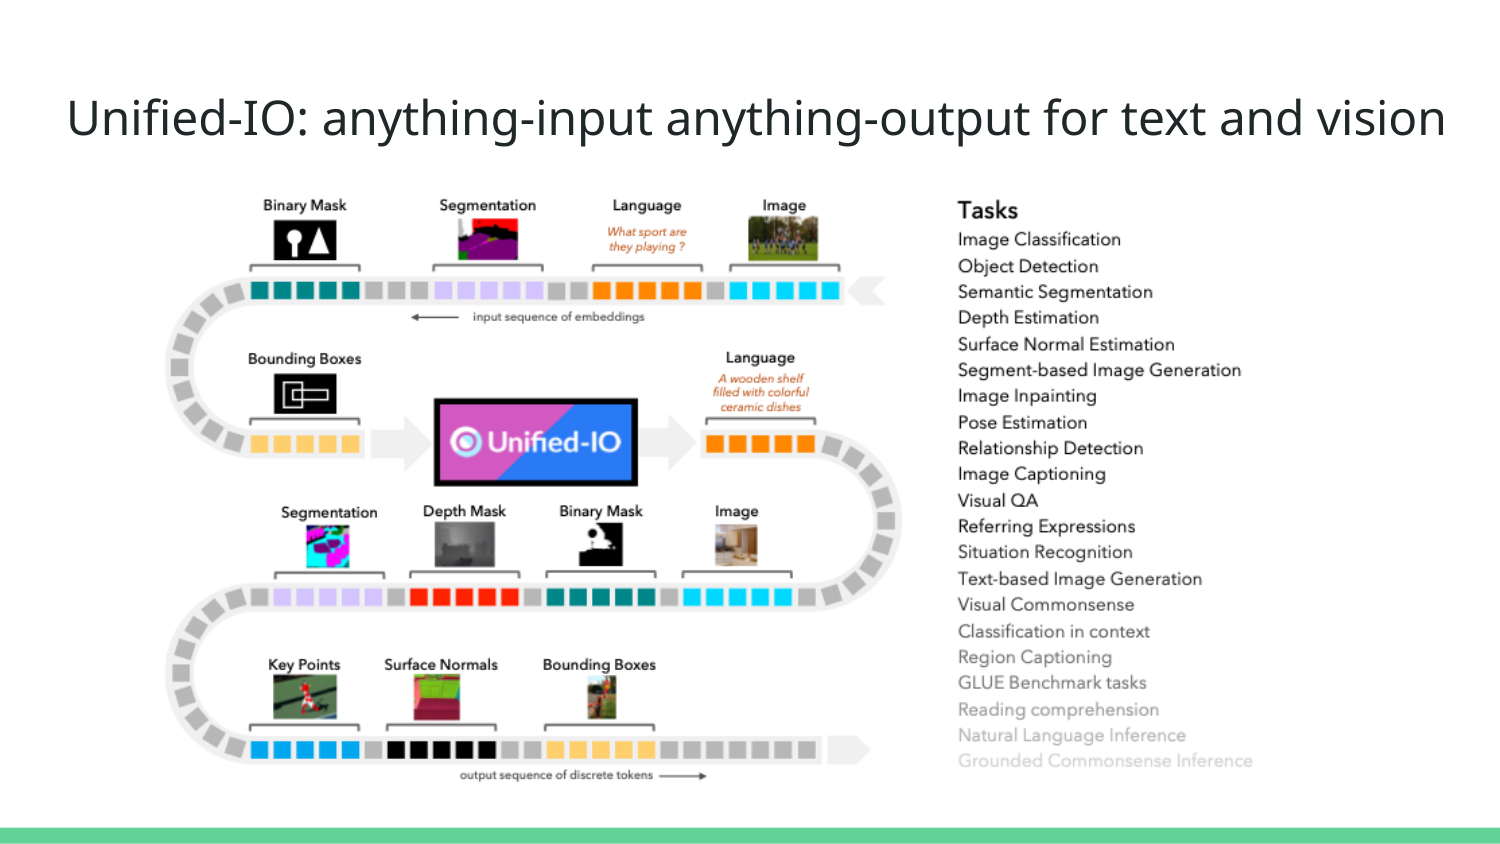

# Unified-IO: anything-input anything-output for text and vision